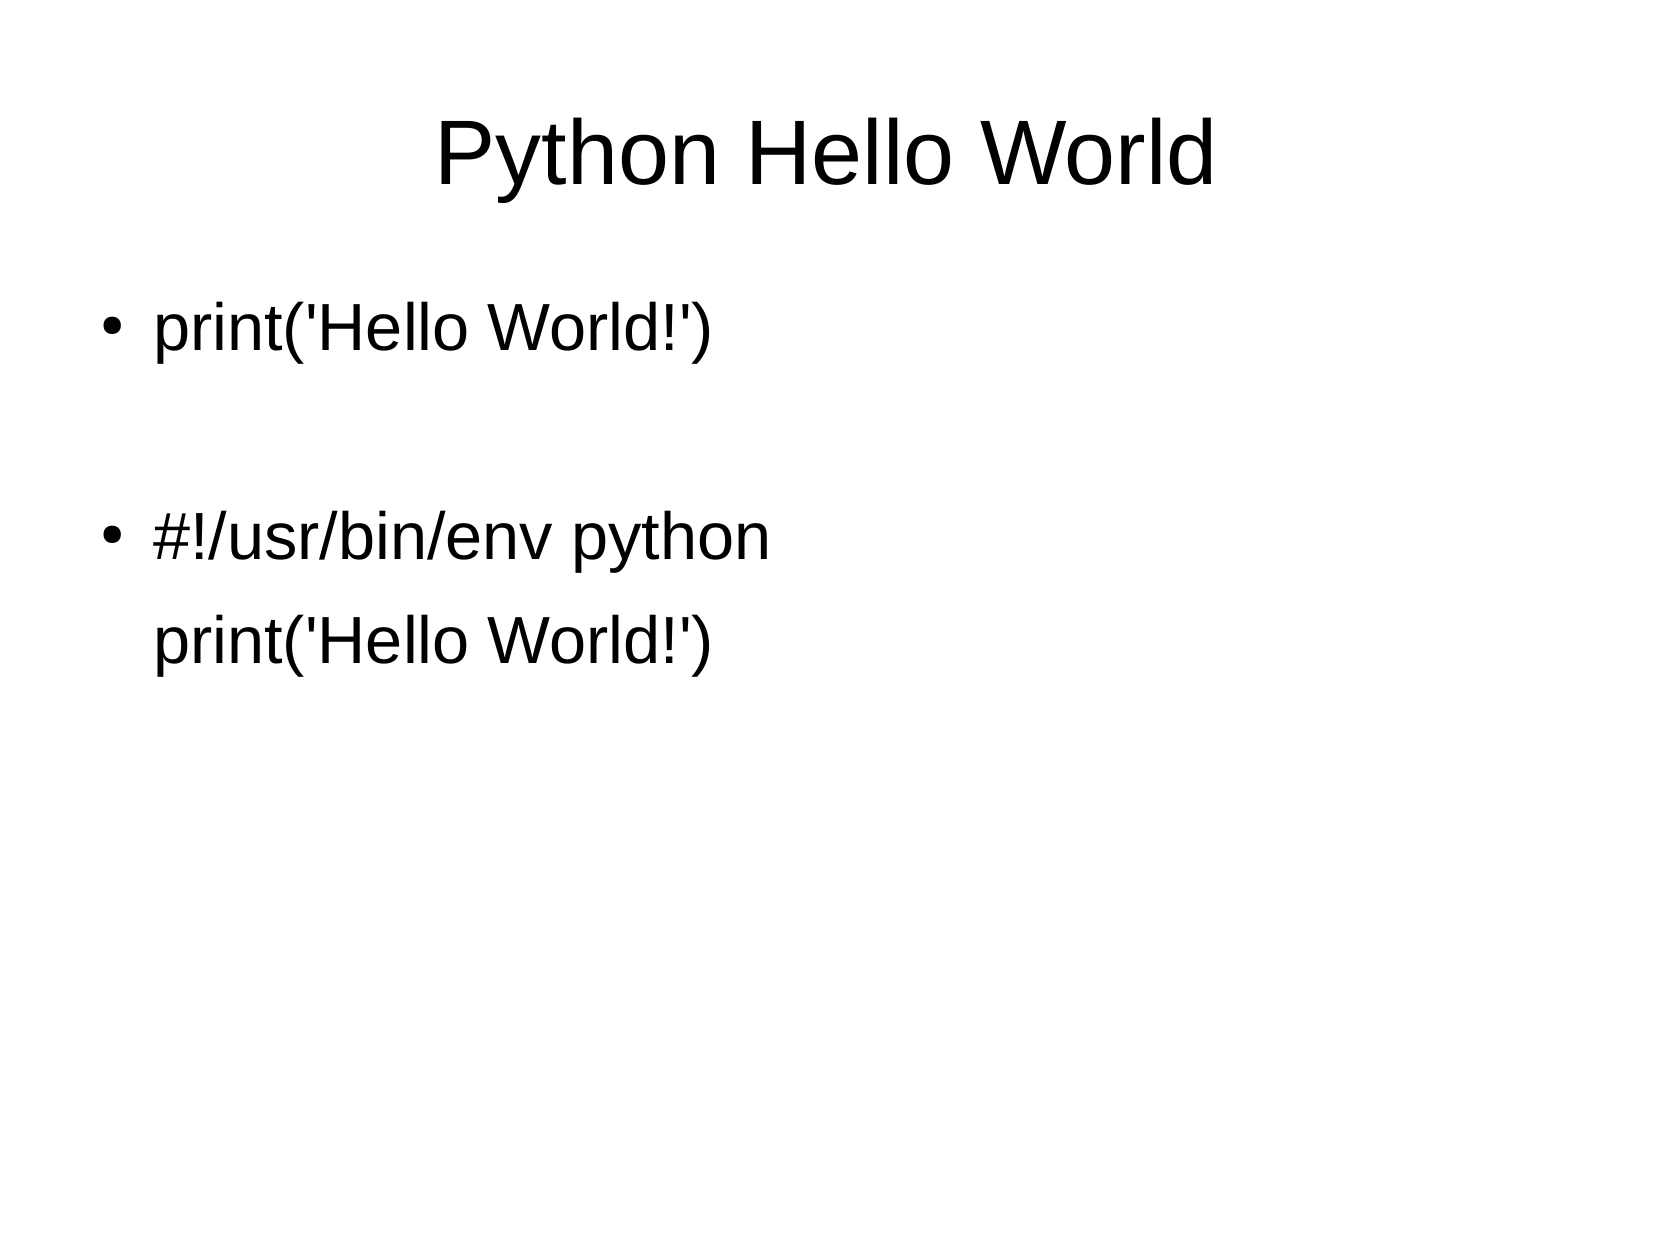

# Python Hello World
print('Hello World!')
#!/usr/bin/env python
print('Hello World!')